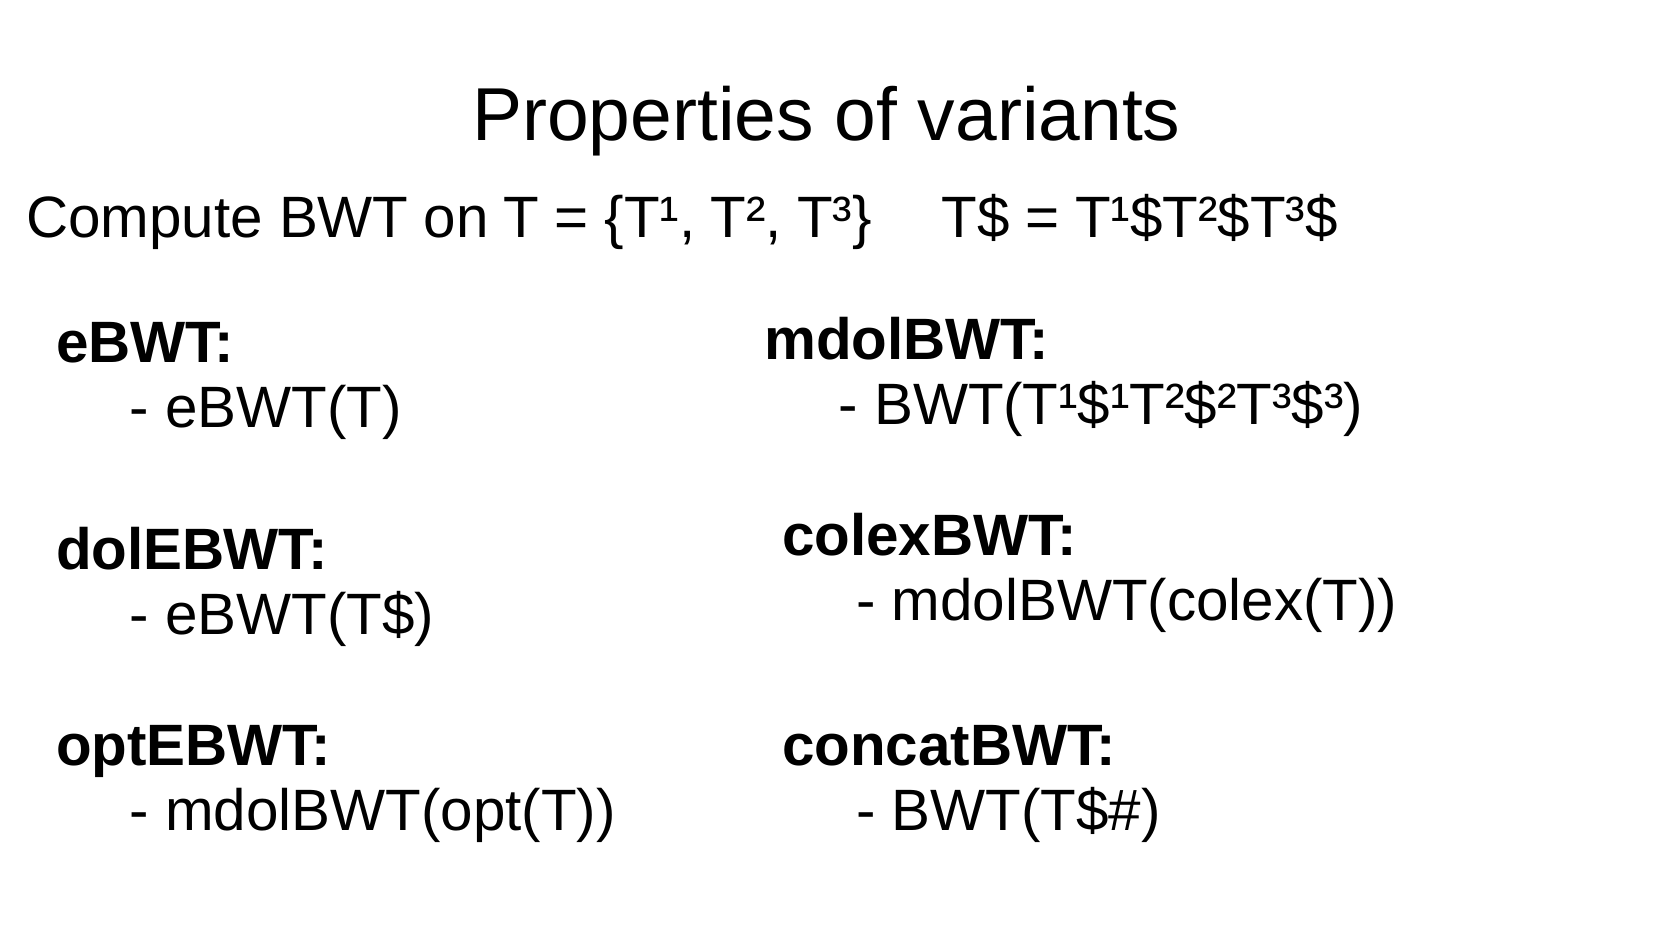

# Properties of variants
Compute BWT on T = {T¹, T², T³}
T$ = T¹$T²$T³$
mdolBWT:
	- BWT(T¹$¹T²$²T³$³)
eBWT:
	- eBWT(T)
colexBWT:
	- mdolBWT(colex(T))
dolEBWT:
	- eBWT(T$)
optEBWT:
	- mdolBWT(opt(T))
concatBWT:
	- BWT(T$#)